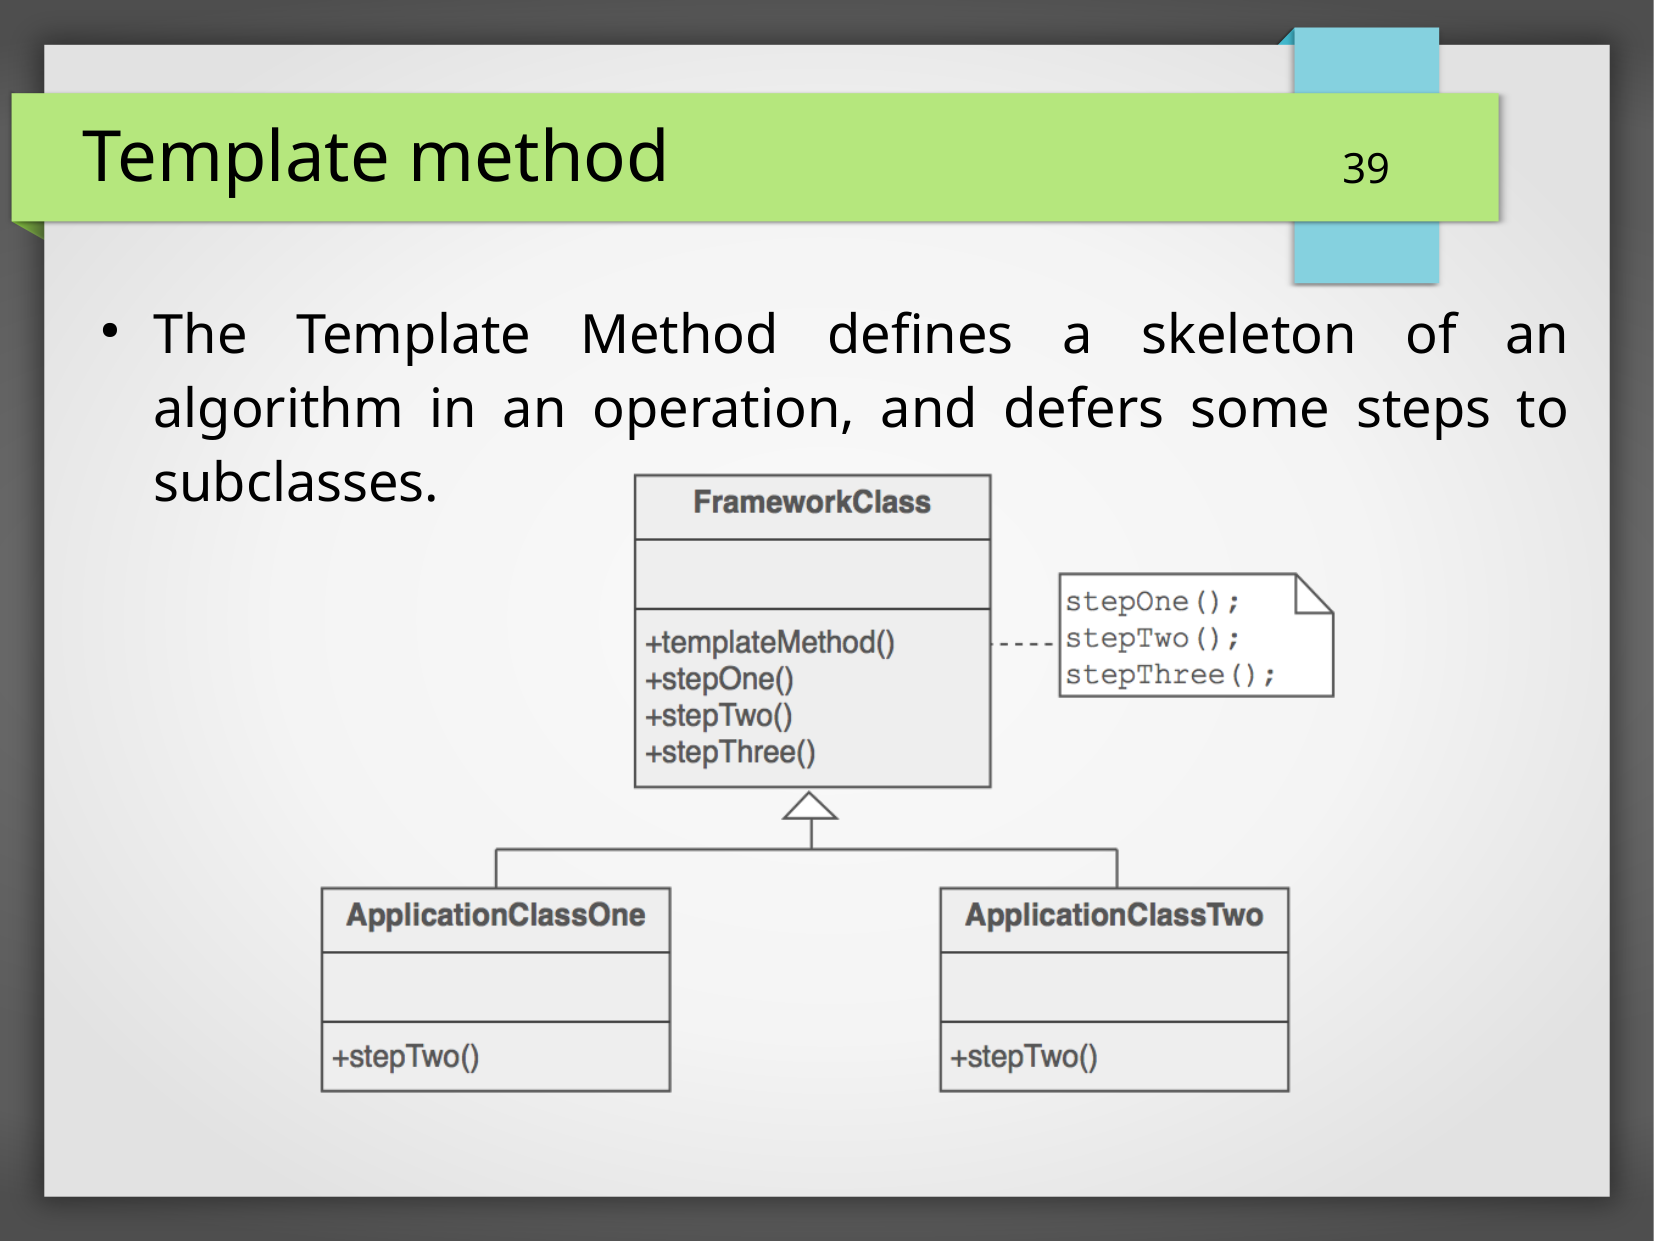

# Template method
The Template Method defines a skeleton of an algorithm in an operation, and defers some steps to subclasses.